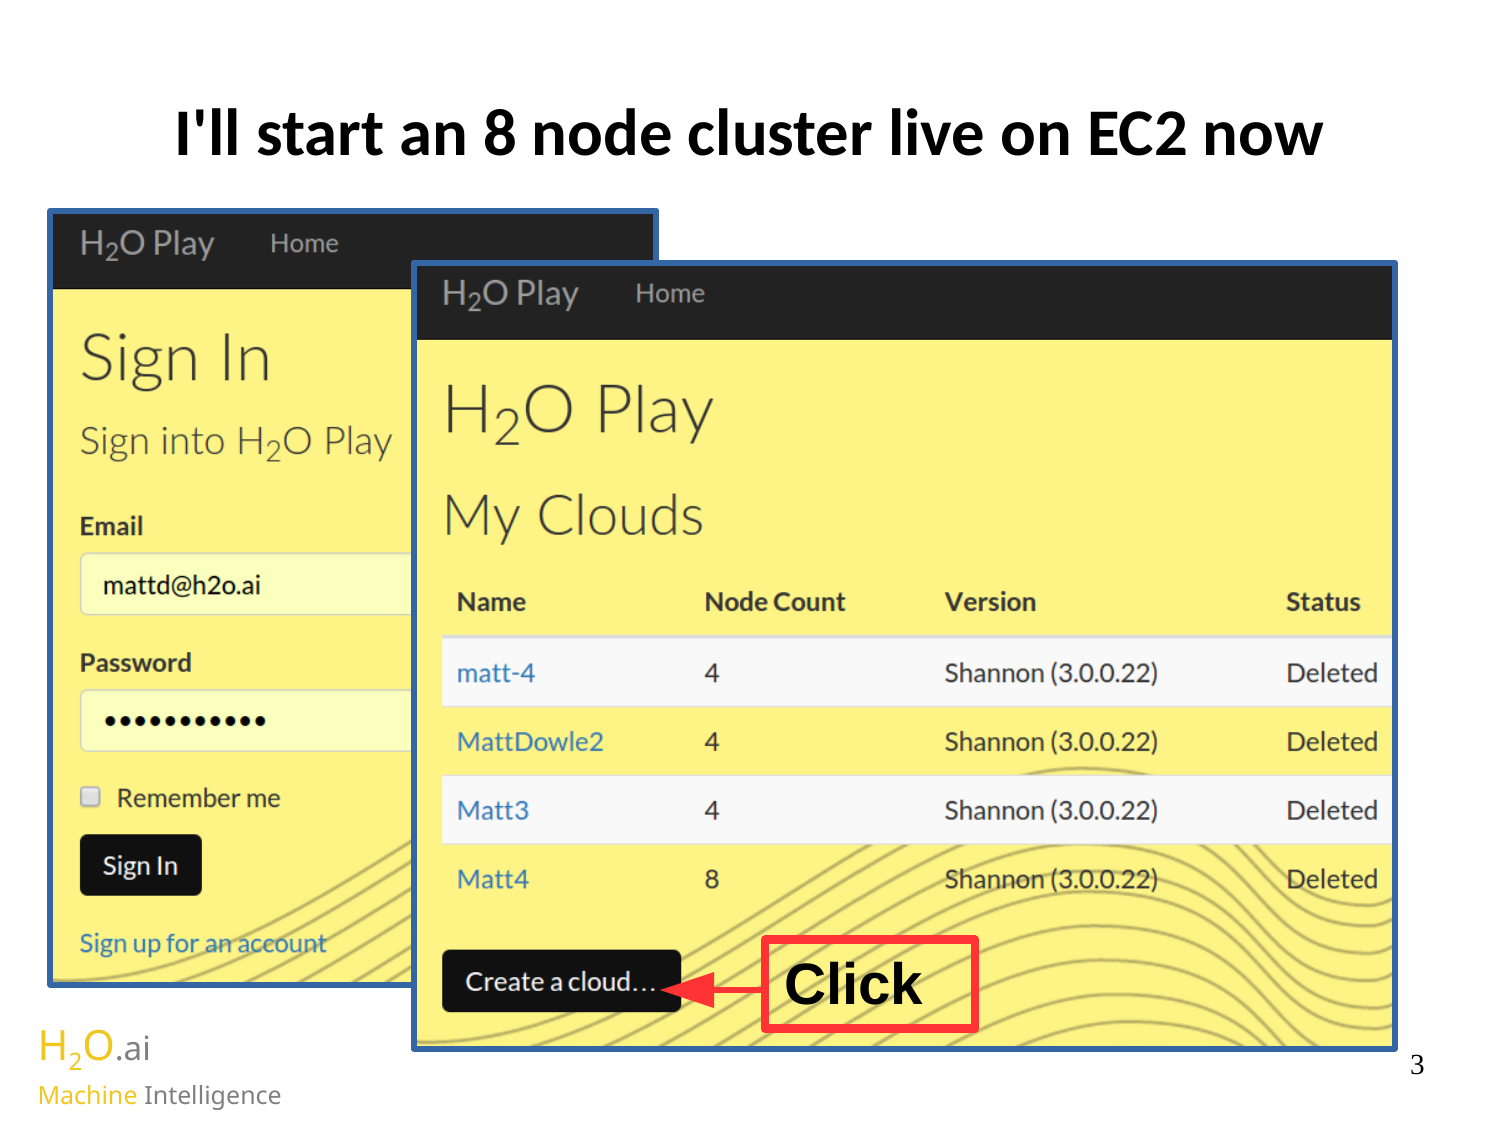

# I'll start an 8 node cluster live on EC2 now
Click
3